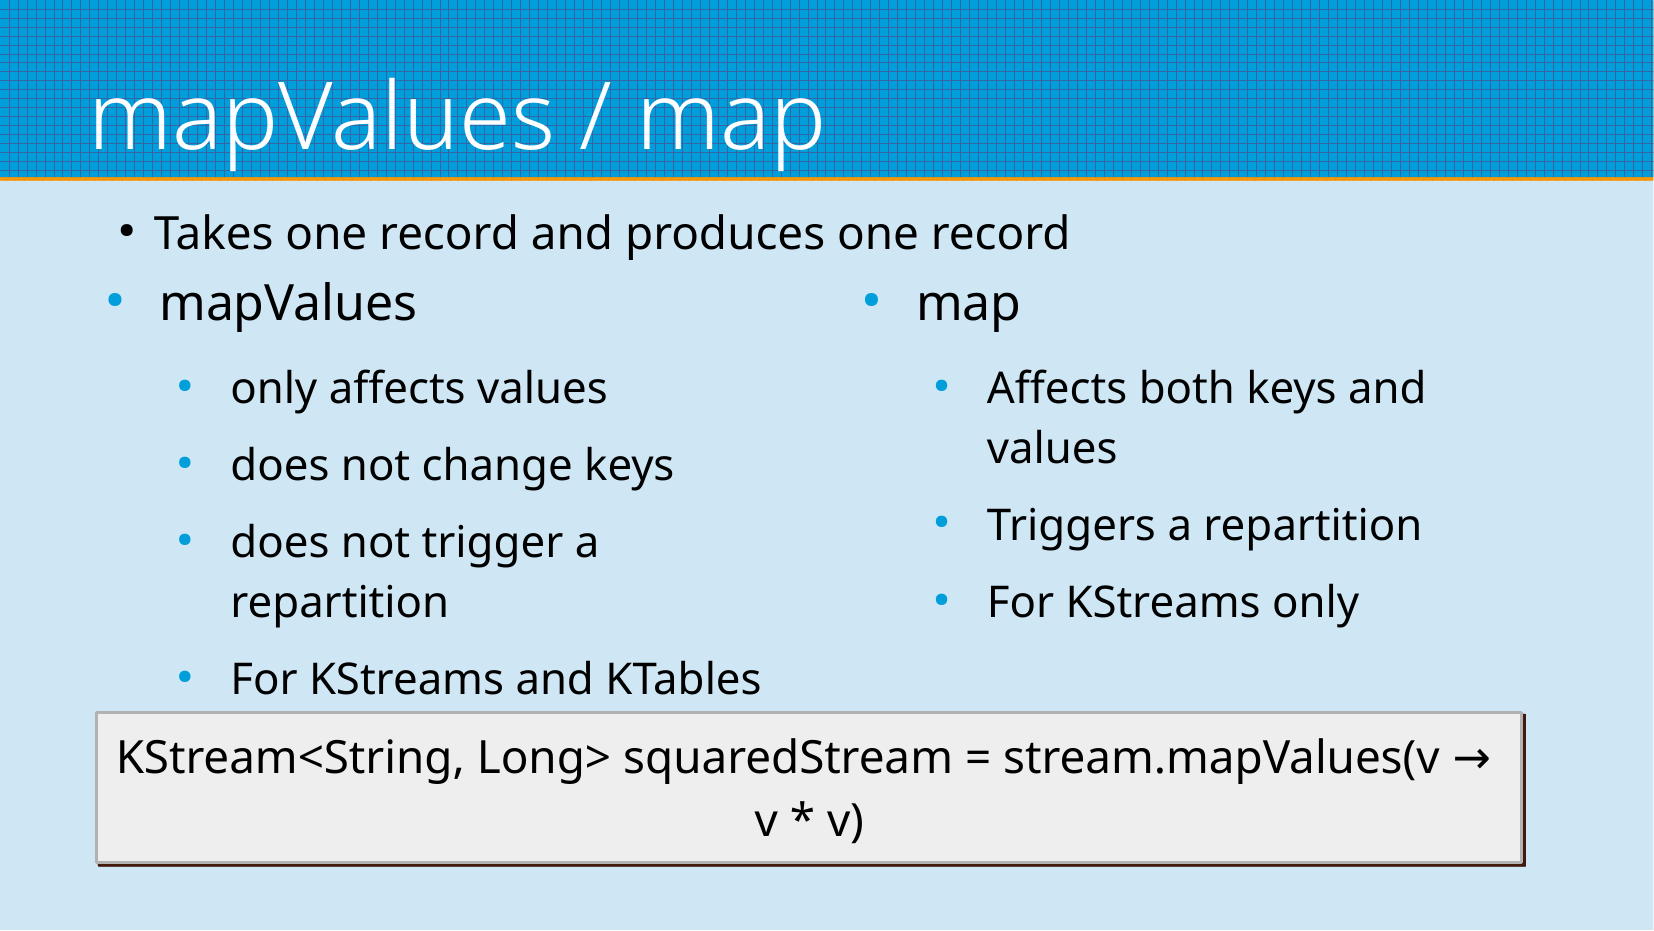

# mapValues / map
Takes one record and produces one record
mapValues
only affects values
does not change keys
does not trigger a repartition
For KStreams and KTables
map
Affects both keys and values
Triggers a repartition
For KStreams only
KStream<String, Long> squaredStream = stream.mapValues(v → v * v)